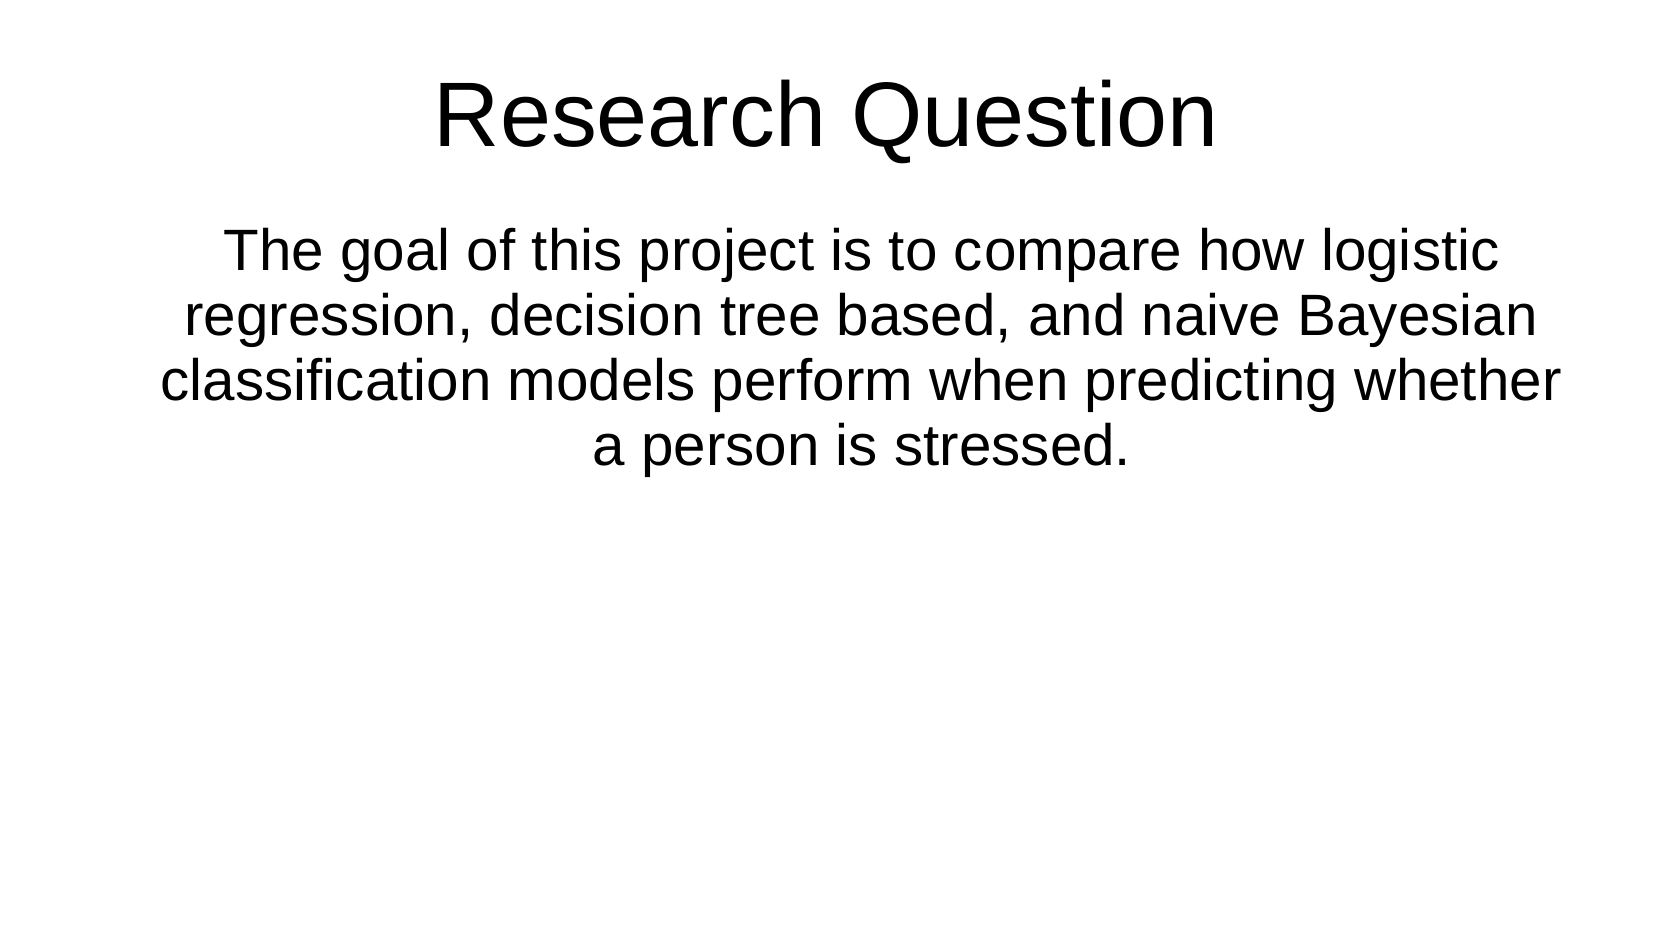

# Research Question
The goal of this project is to compare how logistic regression, decision tree based, and naive Bayesian classification models perform when predicting whether a person is stressed.